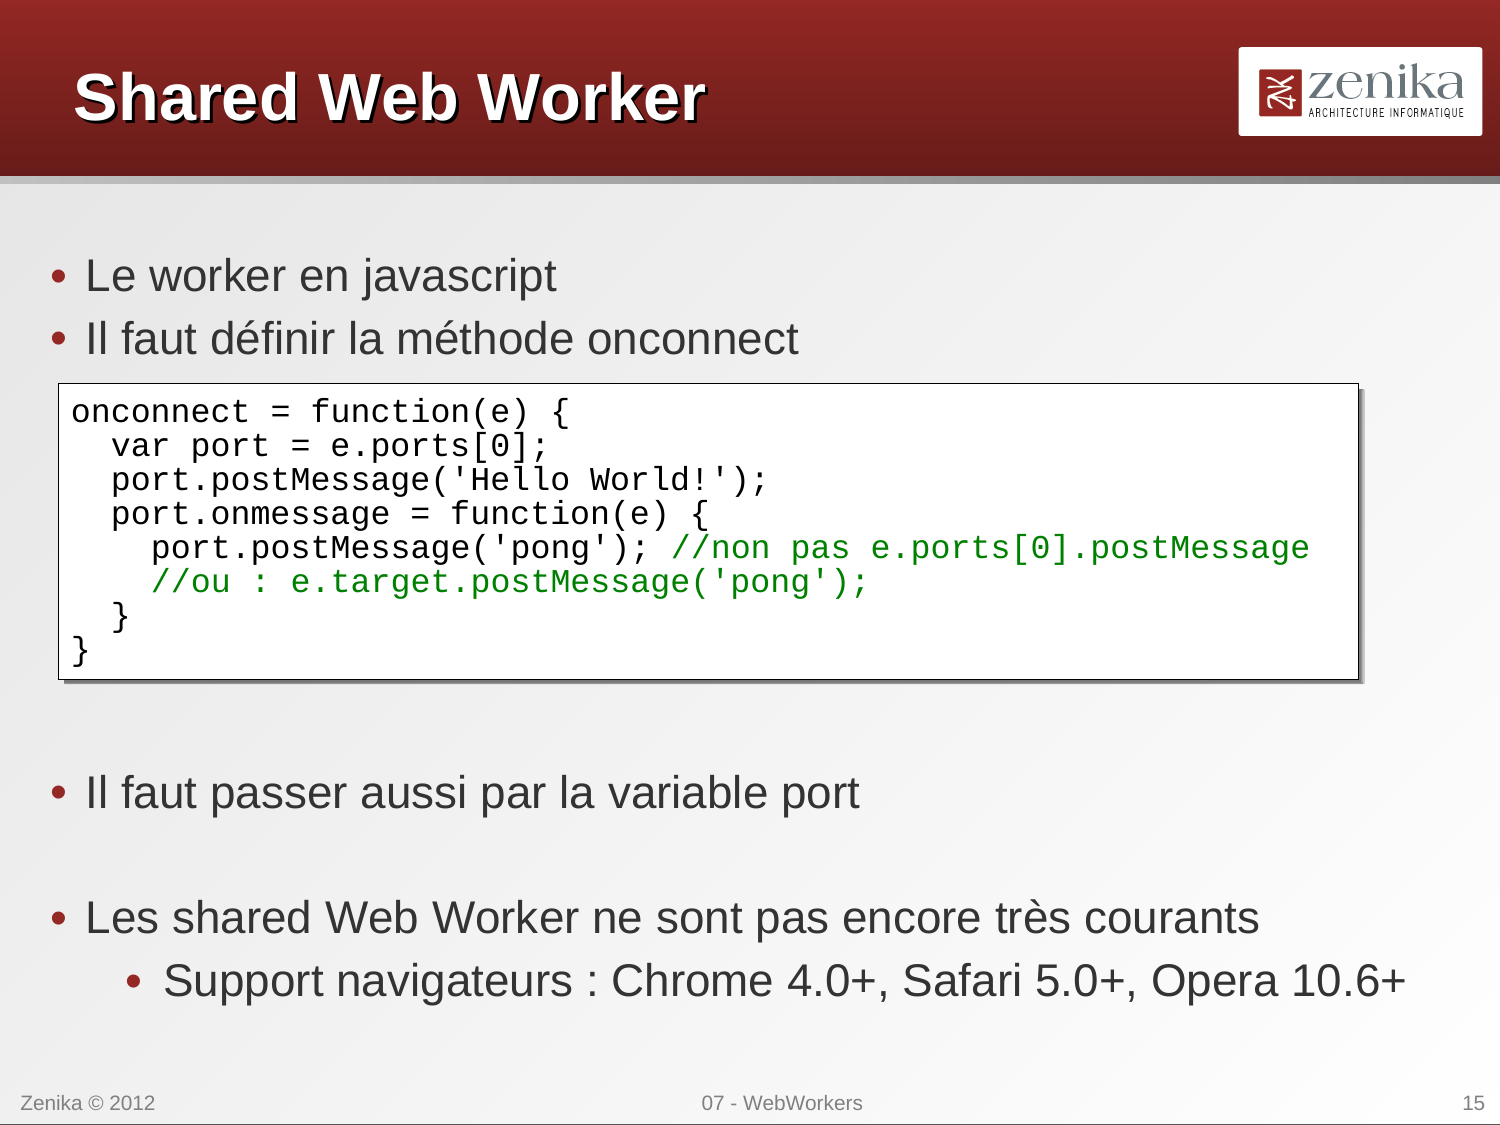

# Shared Web Worker
Le worker en javascript
Il faut définir la méthode onconnect
Il faut passer aussi par la variable port
Les shared Web Worker ne sont pas encore très courants
Support navigateurs : Chrome 4.0+, Safari 5.0+, Opera 10.6+
onconnect = function(e) {
 var port = e.ports[0];
 port.postMessage('Hello World!');
 port.onmessage = function(e) {
 port.postMessage('pong'); //non pas e.ports[0].postMessage
 //ou : e.target.postMessage('pong');
 }
}